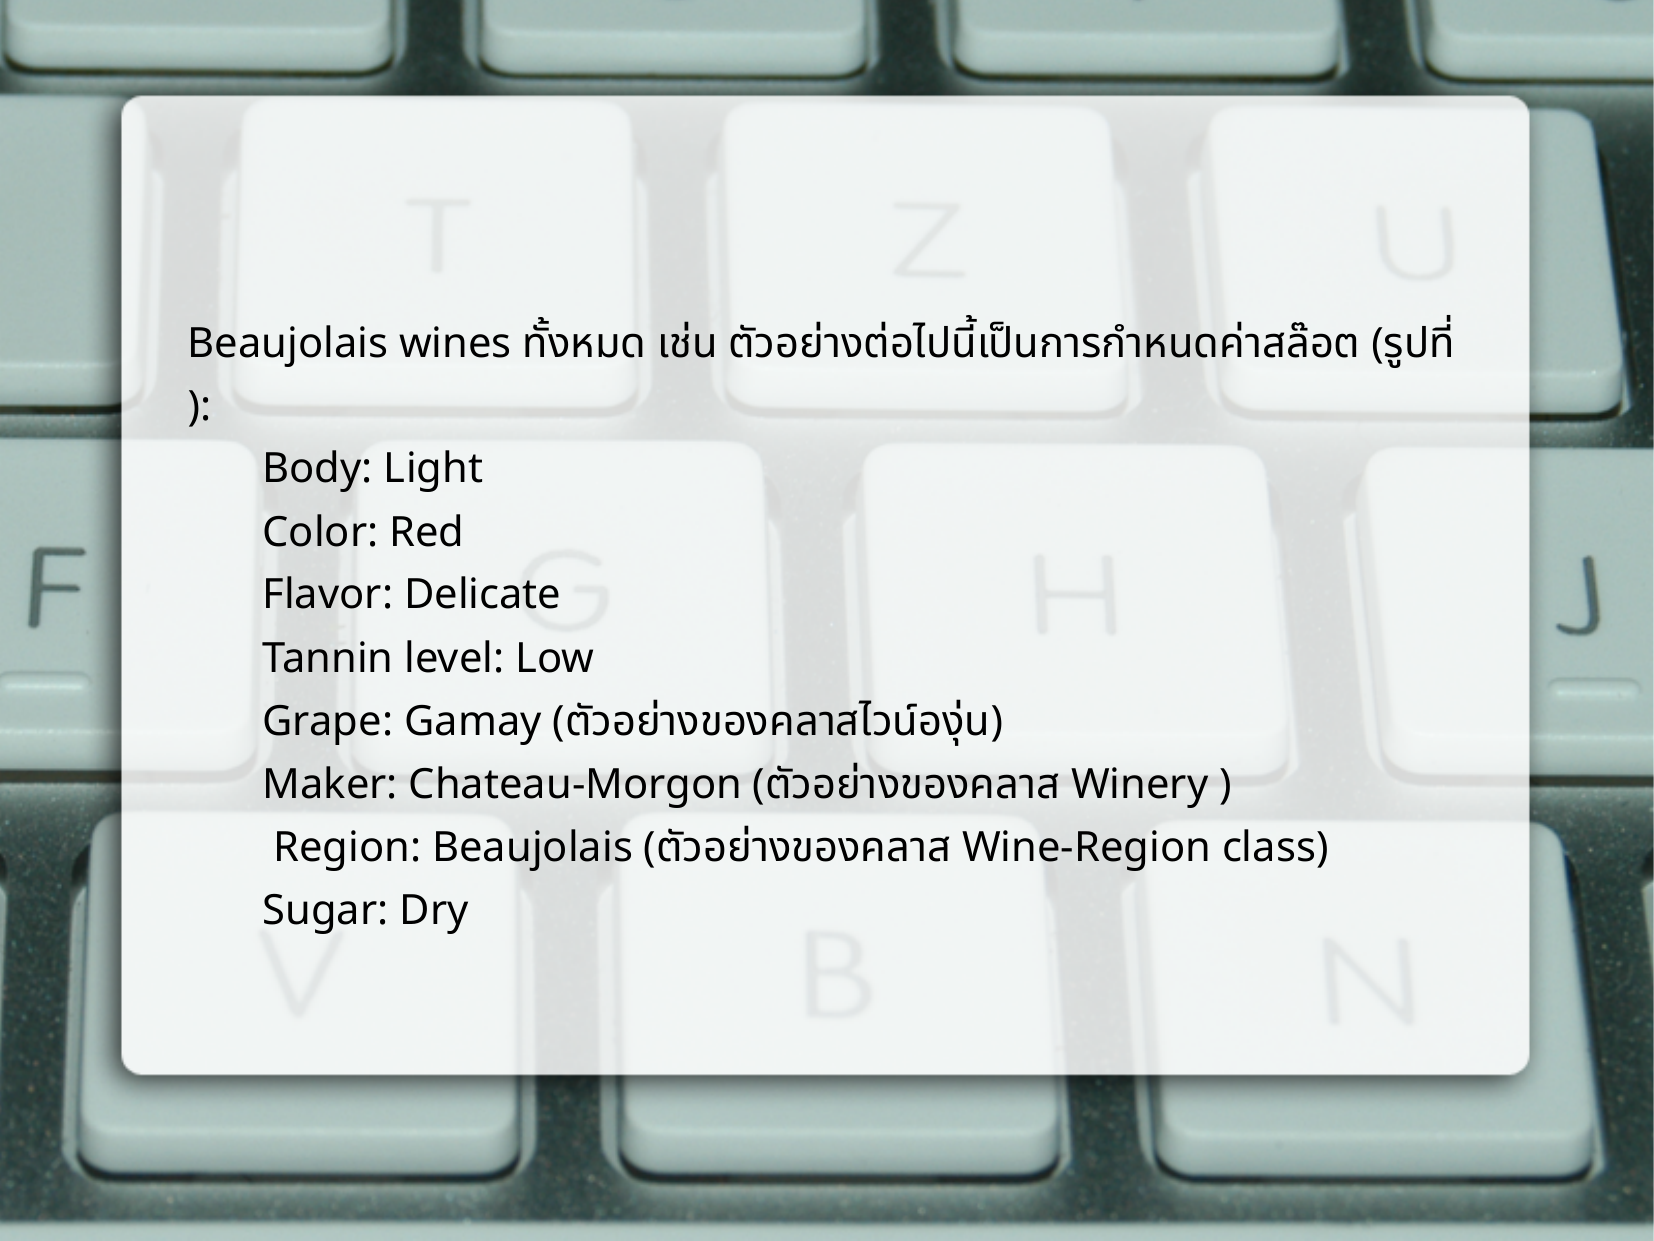

#
Beaujolais wines ทั้งหมด เช่น ตัวอย่างต่อไปนี้เป็นการกำหนดค่าสล๊อต (รูปที่ 5):
Body: Light
Color: Red
Flavor: Delicate
Tannin level: Low
Grape: Gamay (ตัวอย่างของคลาสไวน์องุ่น)
Maker: Chateau-Morgon (ตัวอย่างของคลาส Winery )
 Region: Beaujolais (ตัวอย่างของคลาส Wine-Region class)
	Sugar: Dry